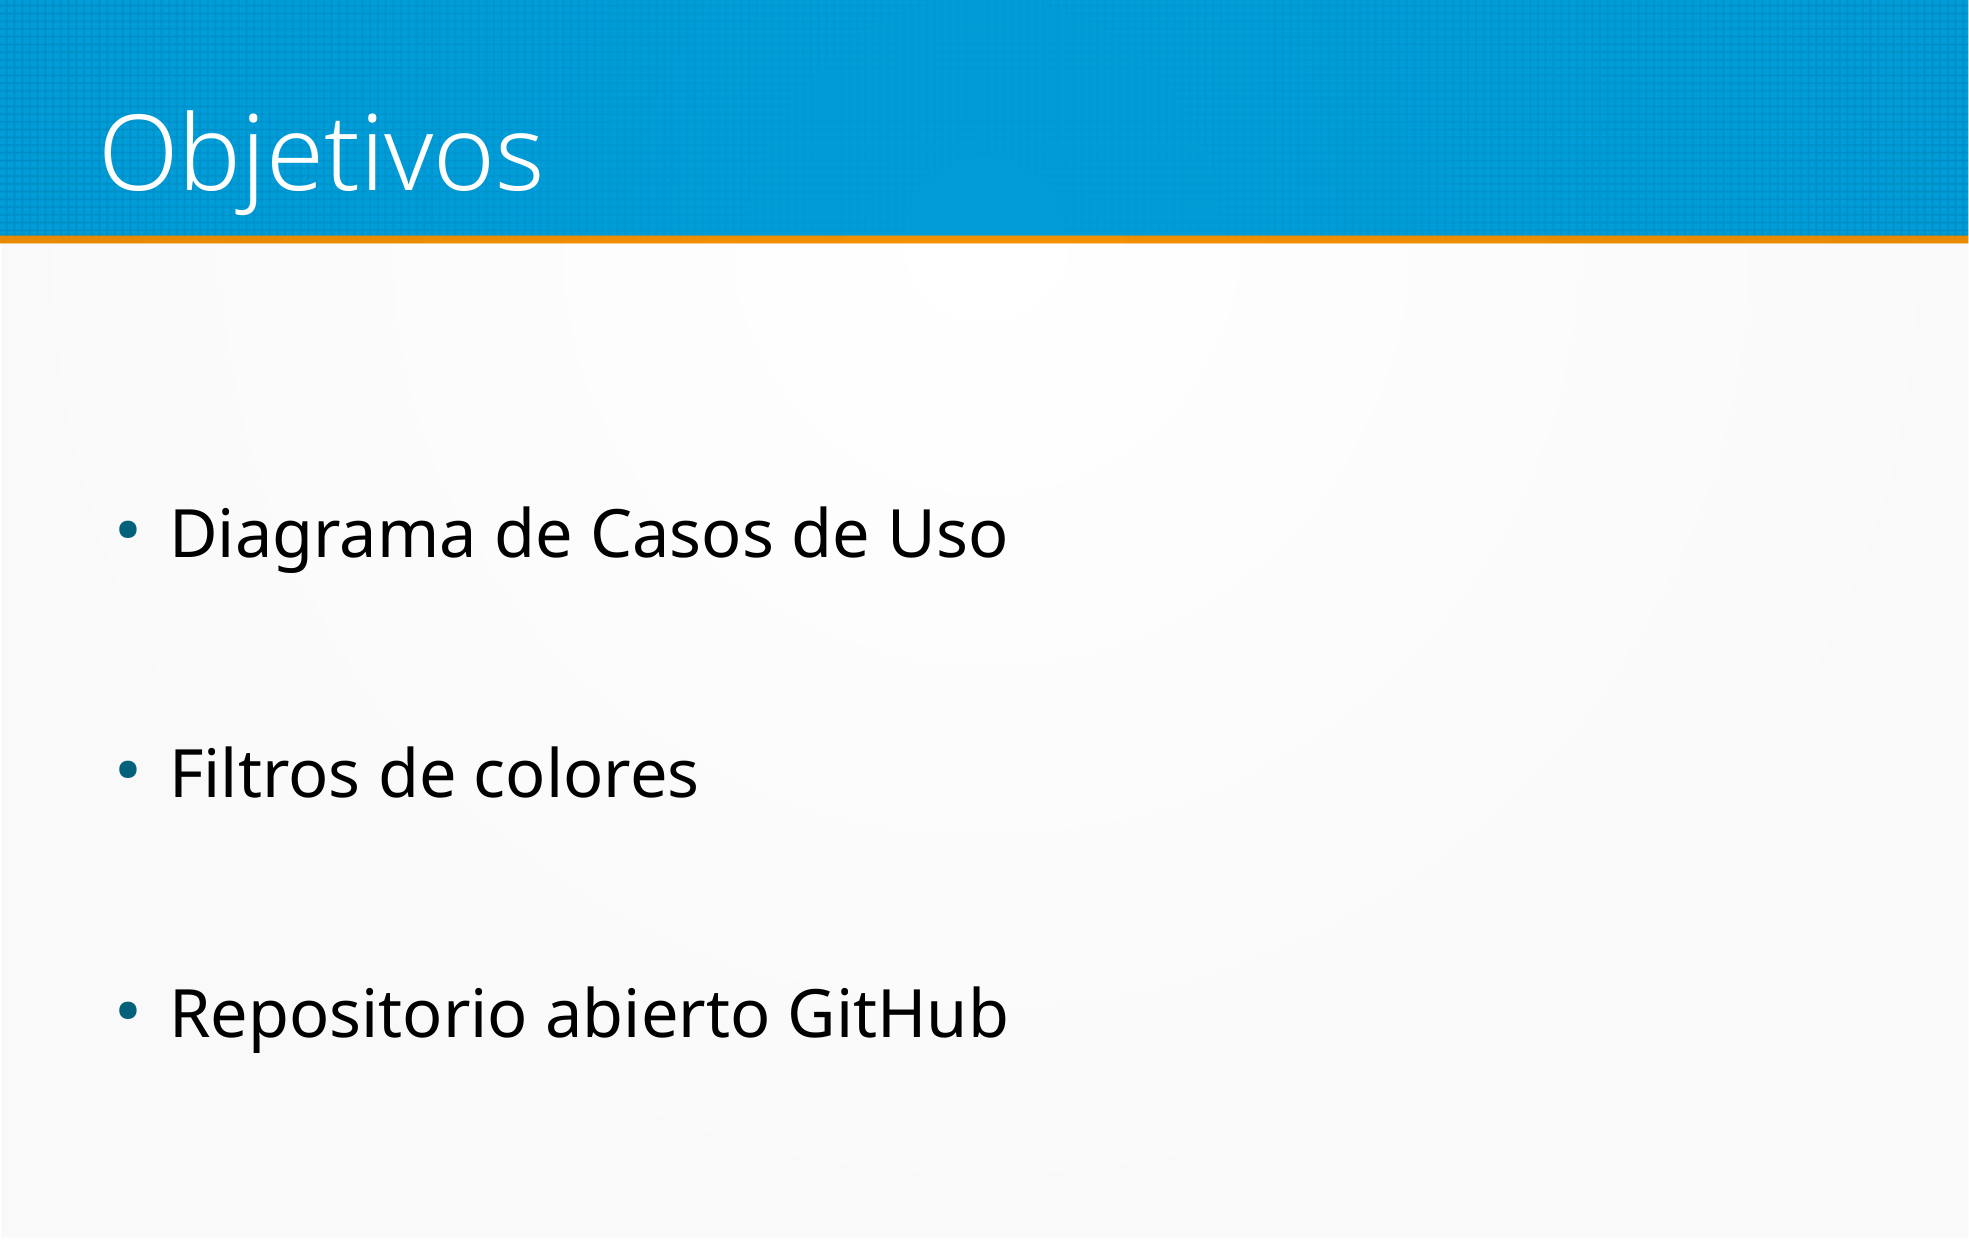

# Objetivos
Diagrama de Casos de Uso
Filtros de colores
Repositorio abierto GitHub